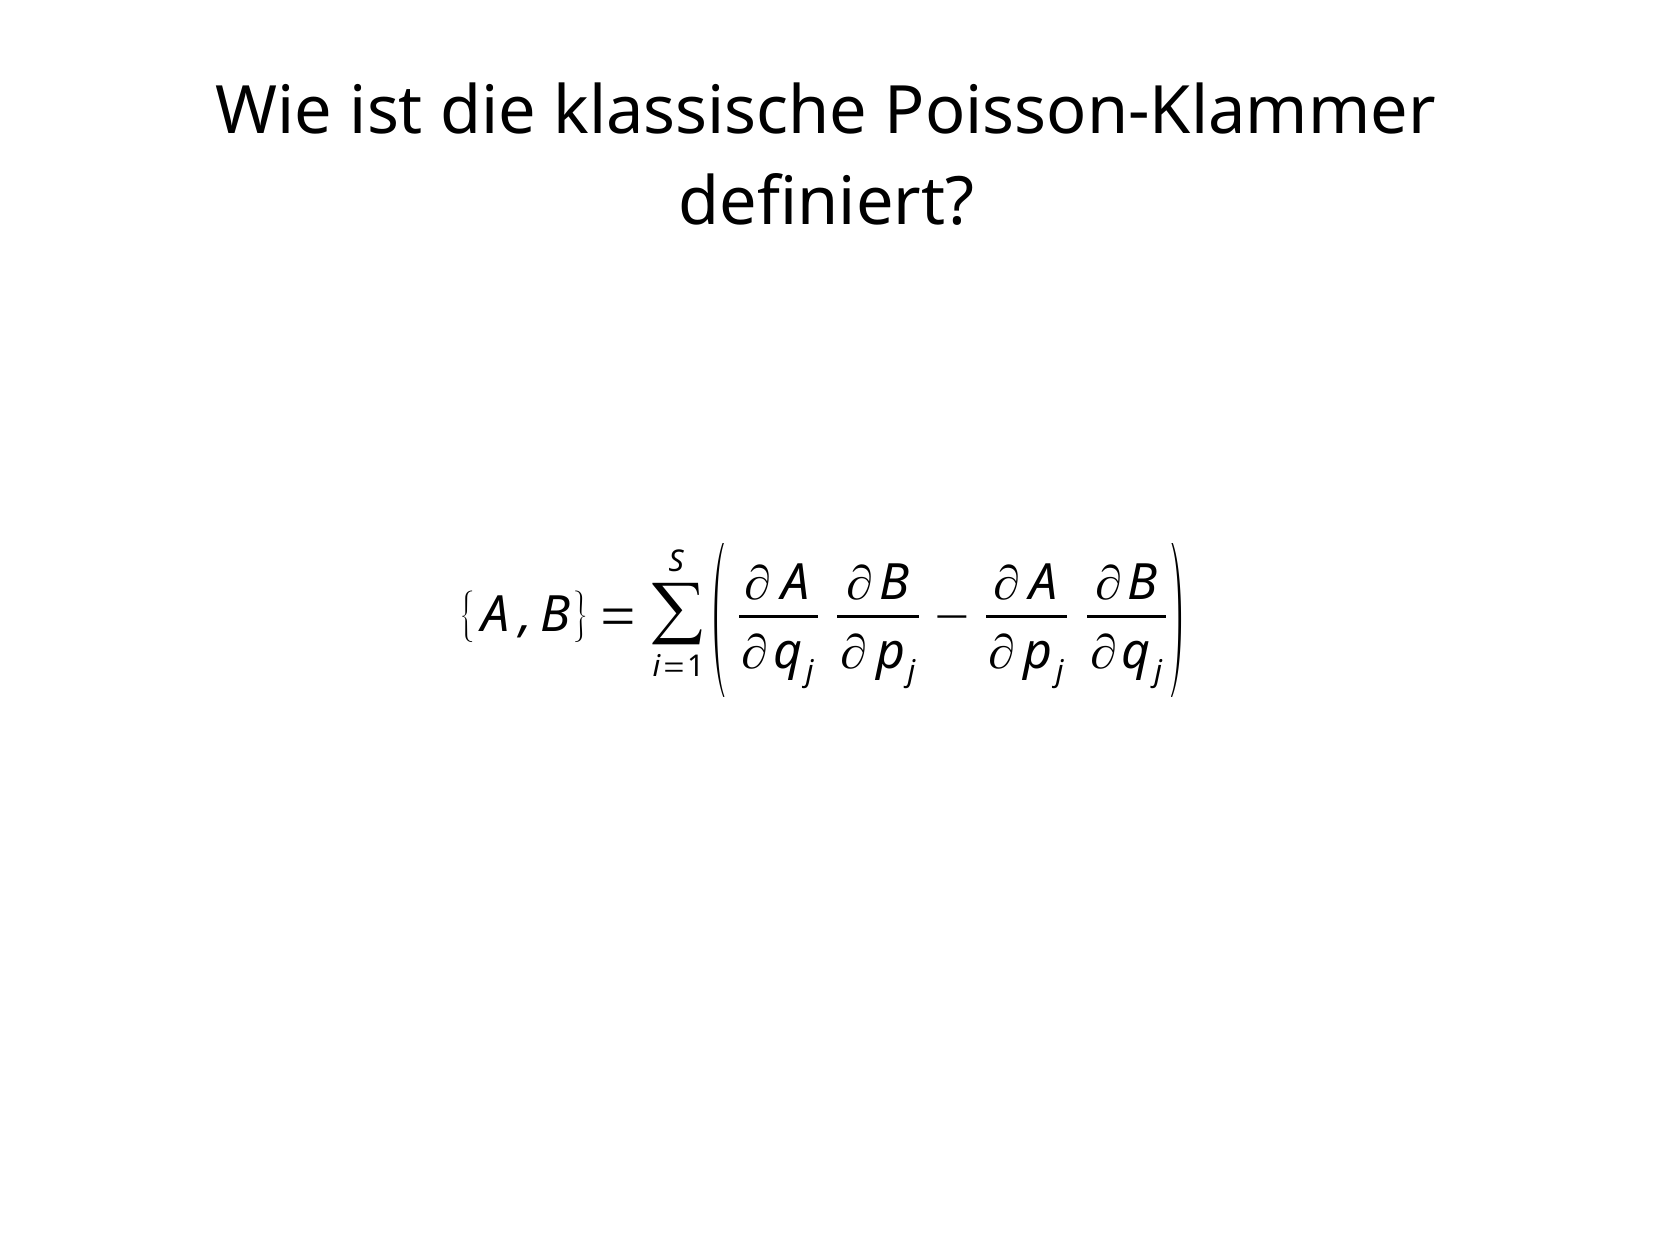

# Wie ist die klassische Poisson-Klammer definiert?